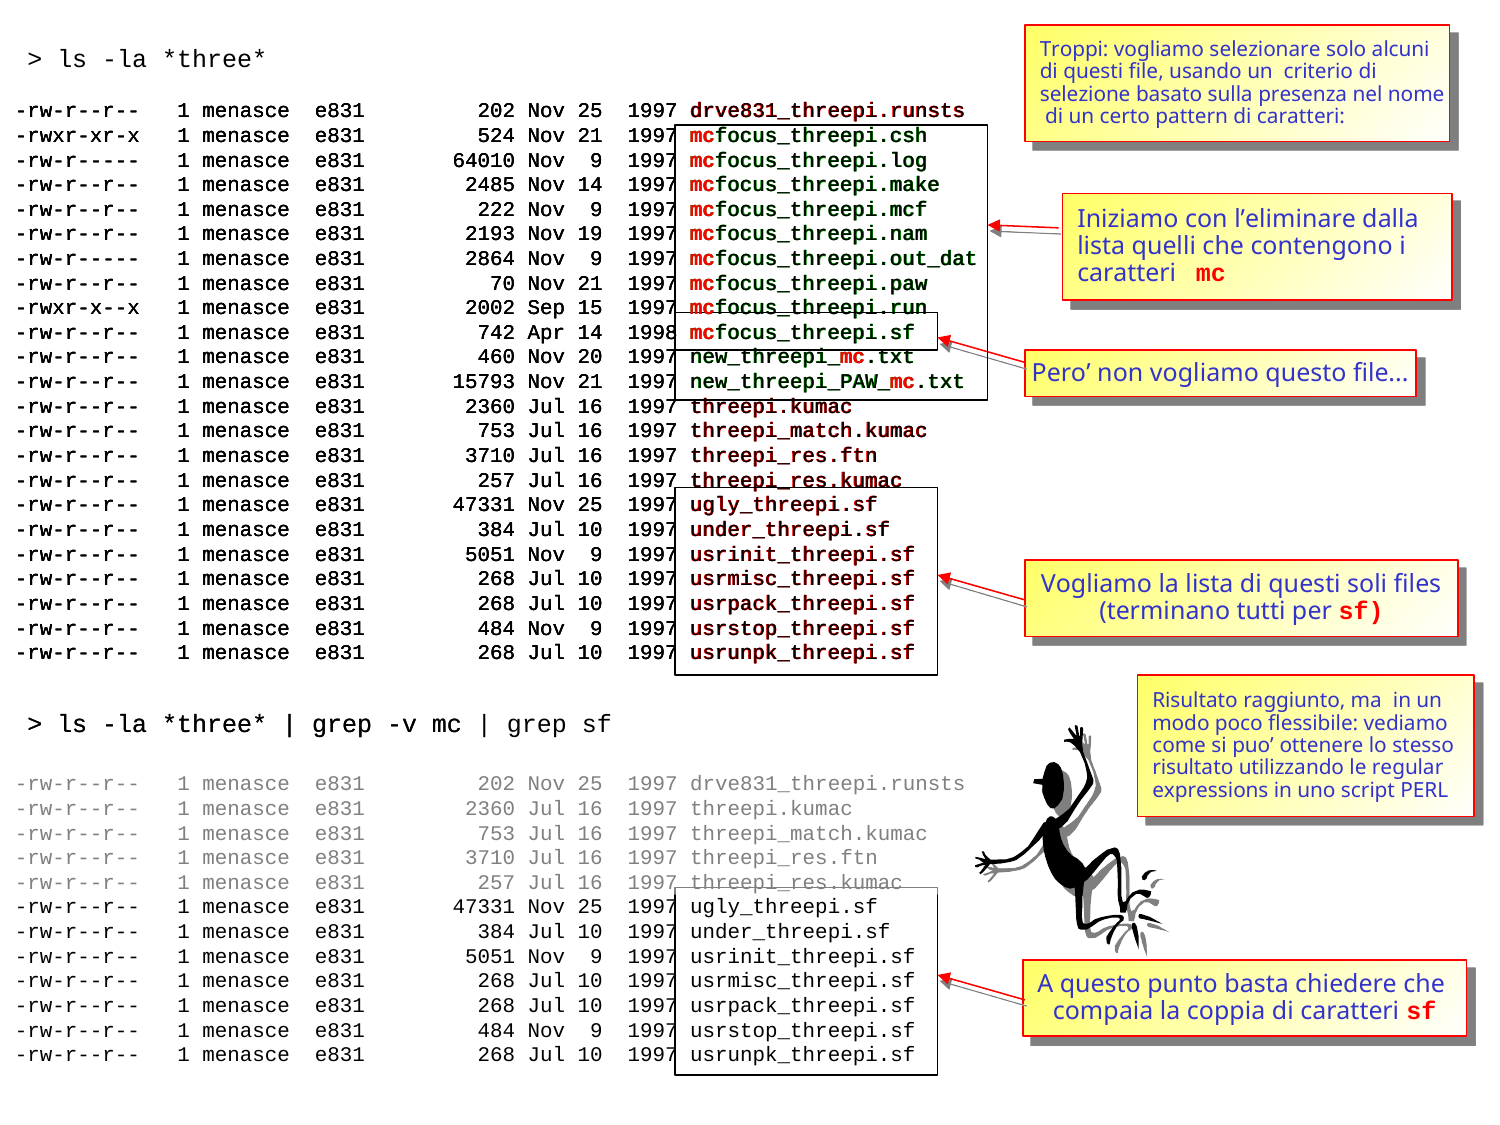

Troppi: vogliamo selezionare solo alcuni
di questi file, usando un criterio di
selezione basato sulla presenza nel nome
 di un certo pattern di caratteri:
> ls -la *three*
-rw-r--r-- 1 menasce e831 202 Nov 25 1997 drve831_threepi.runsts
-rwxr-xr-x 1 menasce e831 524 Nov 21 1997 mcfocus_threepi.csh
-rw-r----- 1 menasce e831 64010 Nov 9 1997 mcfocus_threepi.log
-rw-r--r-- 1 menasce e831 2485 Nov 14 1997 mcfocus_threepi.make
-rw-r--r-- 1 menasce e831 222 Nov 9 1997 mcfocus_threepi.mcf
-rw-r--r-- 1 menasce e831 2193 Nov 19 1997 mcfocus_threepi.nam
-rw-r----- 1 menasce e831 2864 Nov 9 1997 mcfocus_threepi.out_dat
-rw-r--r-- 1 menasce e831 70 Nov 21 1997 mcfocus_threepi.paw
-rwxr-x--x 1 menasce e831 2002 Sep 15 1997 mcfocus_threepi.run
-rw-r--r-- 1 menasce e831 742 Apr 14 1998 mcfocus_threepi.sf
-rw-r--r-- 1 menasce e831 460 Nov 20 1997 new_threepi_mc.txt
-rw-r--r-- 1 menasce e831 15793 Nov 21 1997 new_threepi_PAW_mc.txt
-rw-r--r-- 1 menasce e831 2360 Jul 16 1997 threepi.kumac
-rw-r--r-- 1 menasce e831 753 Jul 16 1997 threepi_match.kumac
-rw-r--r-- 1 menasce e831 3710 Jul 16 1997 threepi_res.ftn
-rw-r--r-- 1 menasce e831 257 Jul 16 1997 threepi_res.kumac
-rw-r--r-- 1 menasce e831 47331 Nov 25 1997 ugly_threepi.sf
-rw-r--r-- 1 menasce e831 384 Jul 10 1997 under_threepi.sf
-rw-r--r-- 1 menasce e831 5051 Nov 9 1997 usrinit_threepi.sf
-rw-r--r-- 1 menasce e831 268 Jul 10 1997 usrmisc_threepi.sf
-rw-r--r-- 1 menasce e831 268 Jul 10 1997 usrpack_threepi.sf
-rw-r--r-- 1 menasce e831 484 Nov 9 1997 usrstop_threepi.sf
-rw-r--r-- 1 menasce e831 268 Jul 10 1997 usrunpk_threepi.sf
-rw-r--r-- 1 menasce e831 202 Nov 25 1997 drve831_threepi.runsts
-rwxr-xr-x 1 menasce e831 524 Nov 21 1997 mcfocus_threepi.csh
-rw-r----- 1 menasce e831 64010 Nov 9 1997 mcfocus_threepi.log
-rw-r--r-- 1 menasce e831 2485 Nov 14 1997 mcfocus_threepi.make
-rw-r--r-- 1 menasce e831 222 Nov 9 1997 mcfocus_threepi.mcf
-rw-r--r-- 1 menasce e831 2193 Nov 19 1997 mcfocus_threepi.nam
-rw-r----- 1 menasce e831 2864 Nov 9 1997 mcfocus_threepi.out_dat
-rw-r--r-- 1 menasce e831 70 Nov 21 1997 mcfocus_threepi.paw
-rwxr-x--x 1 menasce e831 2002 Sep 15 1997 mcfocus_threepi.run
-rw-r--r-- 1 menasce e831 742 Apr 14 1998 mcfocus_threepi.sf
-rw-r--r-- 1 menasce e831 460 Nov 20 1997 new_threepi_mc.txt
-rw-r--r-- 1 menasce e831 15793 Nov 21 1997 new_threepi_PAW_mc.txt
-rw-r--r-- 1 menasce e831 2360 Jul 16 1997 threepi.kumac
-rw-r--r-- 1 menasce e831 753 Jul 16 1997 threepi_match.kumac
-rw-r--r-- 1 menasce e831 3710 Jul 16 1997 threepi_res.ftn
-rw-r--r-- 1 menasce e831 257 Jul 16 1997 threepi_res.kumac
-rw-r--r-- 1 menasce e831 47331 Nov 25 1997 ugly_threepi.sf
-rw-r--r-- 1 menasce e831 384 Jul 10 1997 under_threepi.sf
-rw-r--r-- 1 menasce e831 5051 Nov 9 1997 usrinit_threepi.sf
-rw-r--r-- 1 menasce e831 268 Jul 10 1997 usrmisc_threepi.sf
-rw-r--r-- 1 menasce e831 268 Jul 10 1997 usrpack_threepi.sf
-rw-r--r-- 1 menasce e831 484 Nov 9 1997 usrstop_threepi.sf
-rw-r--r-- 1 menasce e831 268 Jul 10 1997 usrunpk_threepi.sf
-rw-r--r-- 1 menasce e831 202 Nov 25 1997 drve831_threepi.runsts
-rwxr-xr-x 1 menasce e831 524 Nov 21 1997 mcfocus_threepi.csh
-rw-r----- 1 menasce e831 64010 Nov 9 1997 mcfocus_threepi.log
-rw-r--r-- 1 menasce e831 2485 Nov 14 1997 mcfocus_threepi.make
-rw-r--r-- 1 menasce e831 222 Nov 9 1997 mcfocus_threepi.mcf
-rw-r--r-- 1 menasce e831 2193 Nov 19 1997 mcfocus_threepi.nam
-rw-r----- 1 menasce e831 2864 Nov 9 1997 mcfocus_threepi.out_dat
-rw-r--r-- 1 menasce e831 70 Nov 21 1997 mcfocus_threepi.paw
-rwxr-x--x 1 menasce e831 2002 Sep 15 1997 mcfocus_threepi.run
-rw-r--r-- 1 menasce e831 742 Apr 14 1998 mcfocus_threepi.sf
-rw-r--r-- 1 menasce e831 460 Nov 20 1997 new_threepi_mc.txt
-rw-r--r-- 1 menasce e831 15793 Nov 21 1997 new_threepi_PAW_mc.txt
-rw-r--r-- 1 menasce e831 2360 Jul 16 1997 threepi.kumac
-rw-r--r-- 1 menasce e831 753 Jul 16 1997 threepi_match.kumac
-rw-r--r-- 1 menasce e831 3710 Jul 16 1997 threepi_res.ftn
-rw-r--r-- 1 menasce e831 257 Jul 16 1997 threepi_res.kumac
-rw-r--r-- 1 menasce e831 47331 Nov 25 1997 ugly_threepi.sf
-rw-r--r-- 1 menasce e831 384 Jul 10 1997 under_threepi.sf
-rw-r--r-- 1 menasce e831 5051 Nov 9 1997 usrinit_threepi.sf
-rw-r--r-- 1 menasce e831 268 Jul 10 1997 usrmisc_threepi.sf
-rw-r--r-- 1 menasce e831 268 Jul 10 1997 usrpack_threepi.sf
-rw-r--r-- 1 menasce e831 484 Nov 9 1997 usrstop_threepi.sf
-rw-r--r-- 1 menasce e831 268 Jul 10 1997 usrunpk_threepi.sf
Iniziamo con l’eliminare dalla lista quelli che contengono i caratteri mc
Pero’ non vogliamo questo file...
Vogliamo la lista di questi soli files
(terminano tutti per sf)
Risultato raggiunto, ma in un
modo poco flessibile: vediamo
come si puo’ ottenere lo stesso
risultato utilizzando le regular
expressions in uno script PERL
> ls -la *three* | grep -v mc
> ls -la *three* | grep -v mc | grep sf
-rw-r--r-- 1 menasce e831 202 Nov 25 1997 drve831_threepi.runsts
-rw-r--r-- 1 menasce e831 2360 Jul 16 1997 threepi.kumac
-rw-r--r-- 1 menasce e831 753 Jul 16 1997 threepi_match.kumac
-rw-r--r-- 1 menasce e831 3710 Jul 16 1997 threepi_res.ftn
-rw-r--r-- 1 menasce e831 257 Jul 16 1997 threepi_res.kumac
-rw-r--r-- 1 menasce e831 47331 Nov 25 1997 ugly_threepi.sf
-rw-r--r-- 1 menasce e831 384 Jul 10 1997 under_threepi.sf
-rw-r--r-- 1 menasce e831 5051 Nov 9 1997 usrinit_threepi.sf
-rw-r--r-- 1 menasce e831 268 Jul 10 1997 usrmisc_threepi.sf
-rw-r--r-- 1 menasce e831 268 Jul 10 1997 usrpack_threepi.sf
-rw-r--r-- 1 menasce e831 484 Nov 9 1997 usrstop_threepi.sf
-rw-r--r-- 1 menasce e831 268 Jul 10 1997 usrunpk_threepi.sf
A questo punto basta chiedere che
compaia la coppia di caratteri sf